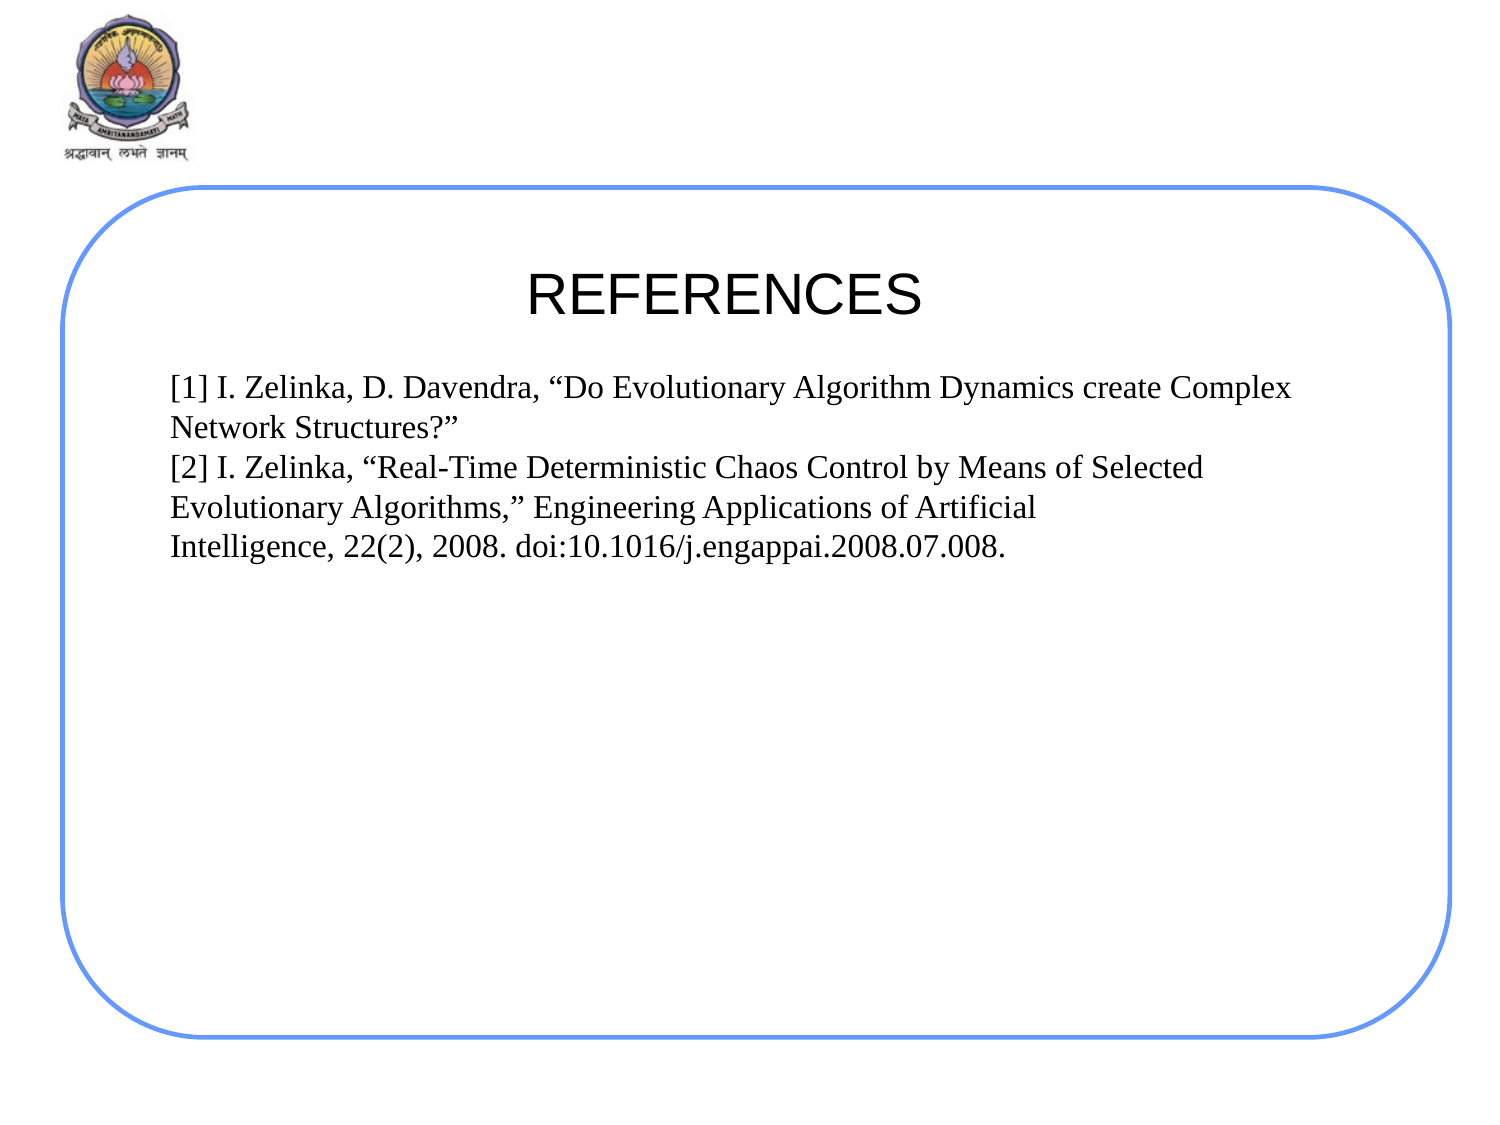

REFERENCES
[1] I. Zelinka, D. Davendra, “Do Evolutionary Algorithm Dynamics create Complex Network Structures?”
[2] I. Zelinka, “Real-Time Deterministic Chaos Control by Means of Selected
Evolutionary Algorithms,” Engineering Applications of Artificial
Intelligence, 22(2), 2008. doi:10.1016/j.engappai.2008.07.008.